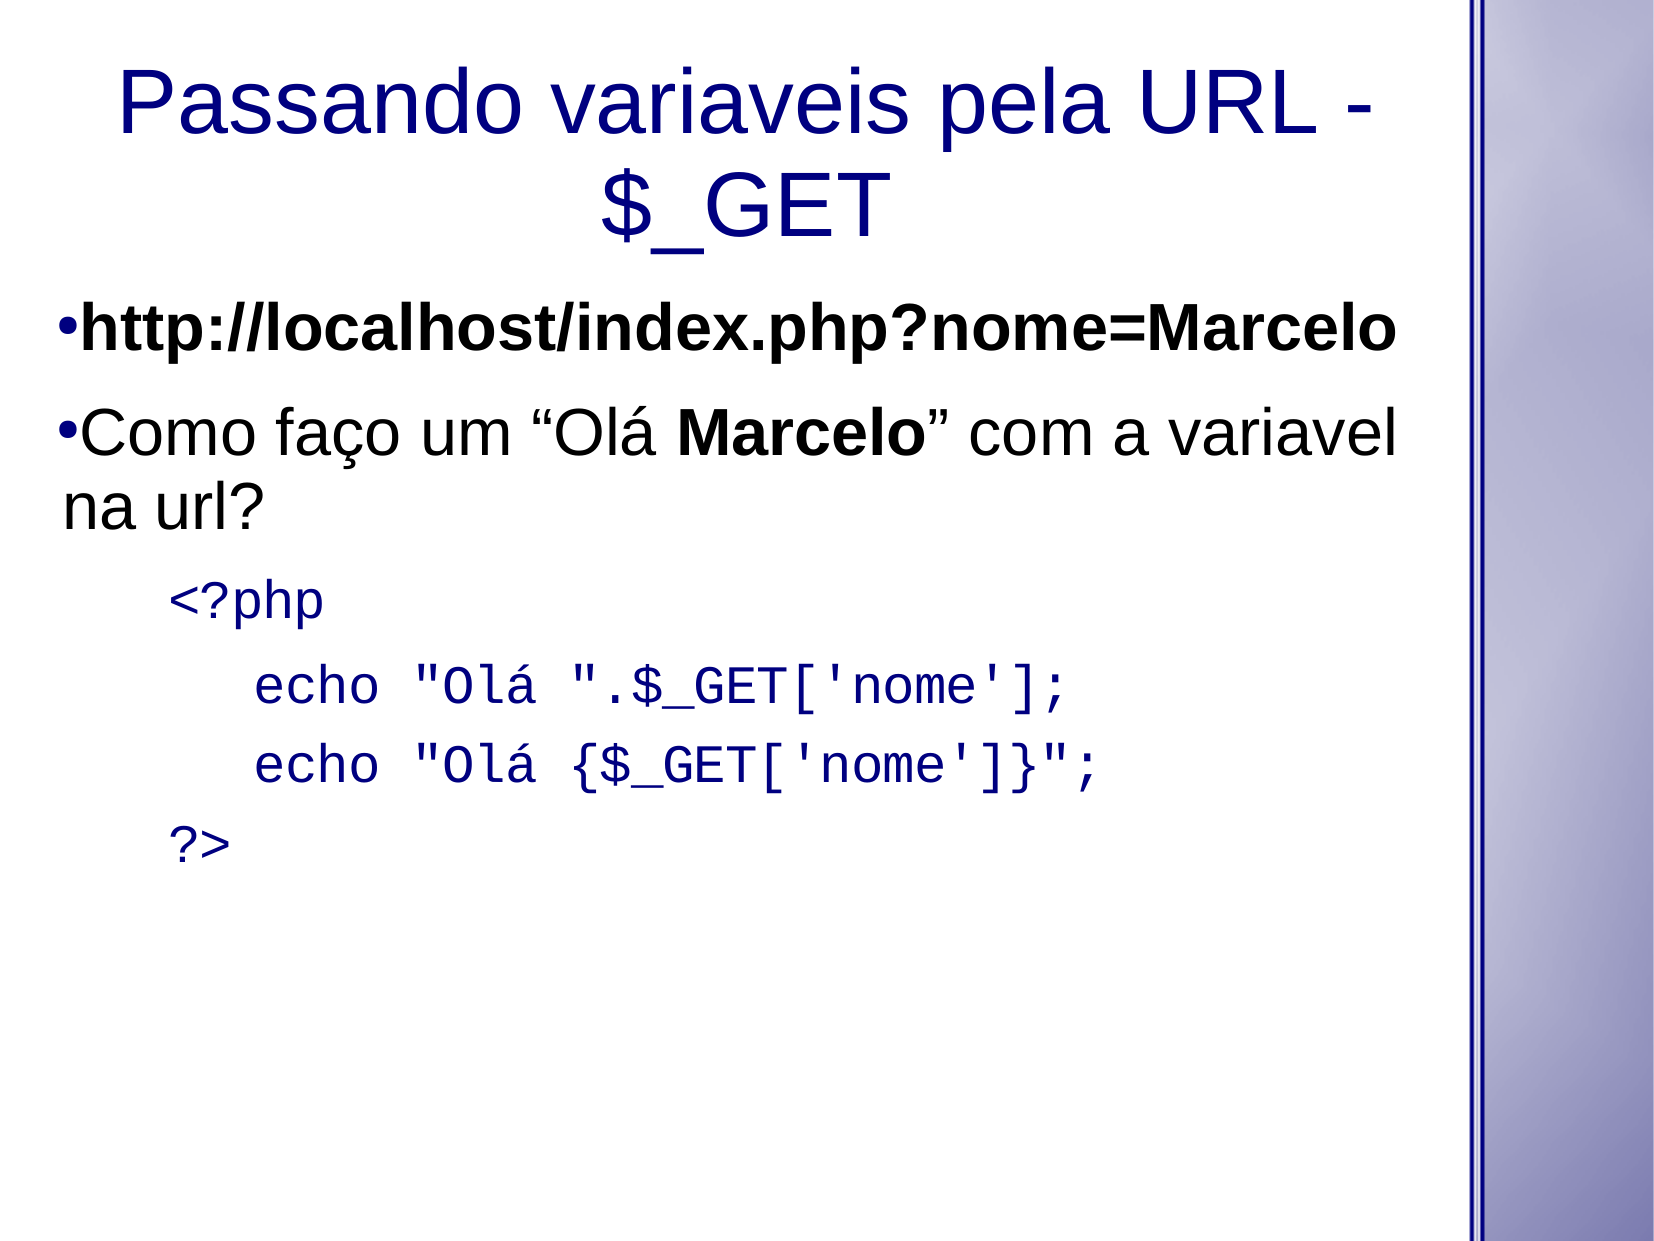

# Passando variaveis pela URL - $_GET
http://localhost/index.php?nome=Marcelo
Como faço um “Olá Marcelo” com a variavel na url?
<?php
echo "Olá ".$_GET['nome'];
echo "Olá {$_GET['nome']}";
?>